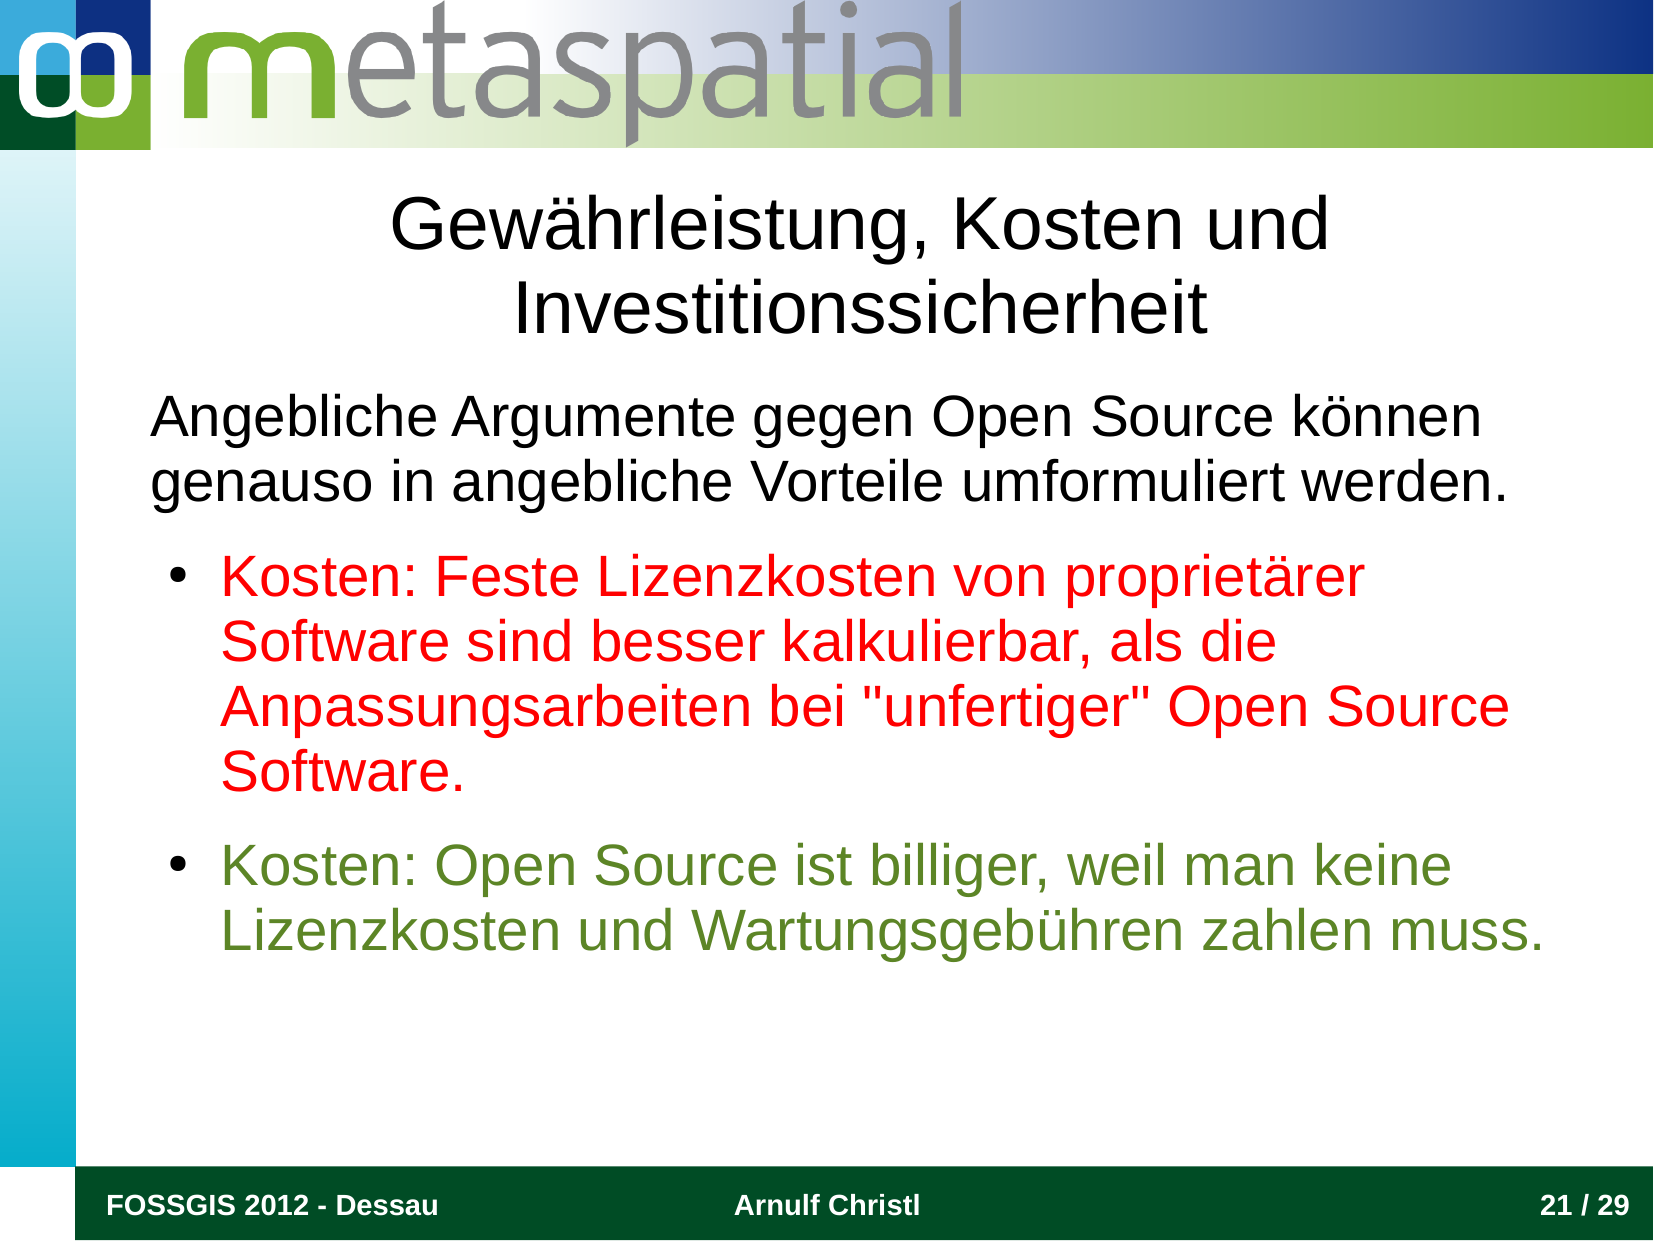

# Gewährleistung, Kosten und Investitionssicherheit
Angebliche Argumente gegen Open Source können genauso in angebliche Vorteile umformuliert werden.
Kosten: Feste Lizenzkosten von proprietärer Software sind besser kalkulierbar, als die Anpassungsarbeiten bei "unfertiger" Open Source Software.
Kosten: Open Source ist billiger, weil man keine Lizenzkosten und Wartungsgebühren zahlen muss.
FOSSGIS 2012 - Dessau
Arnulf Christl
21